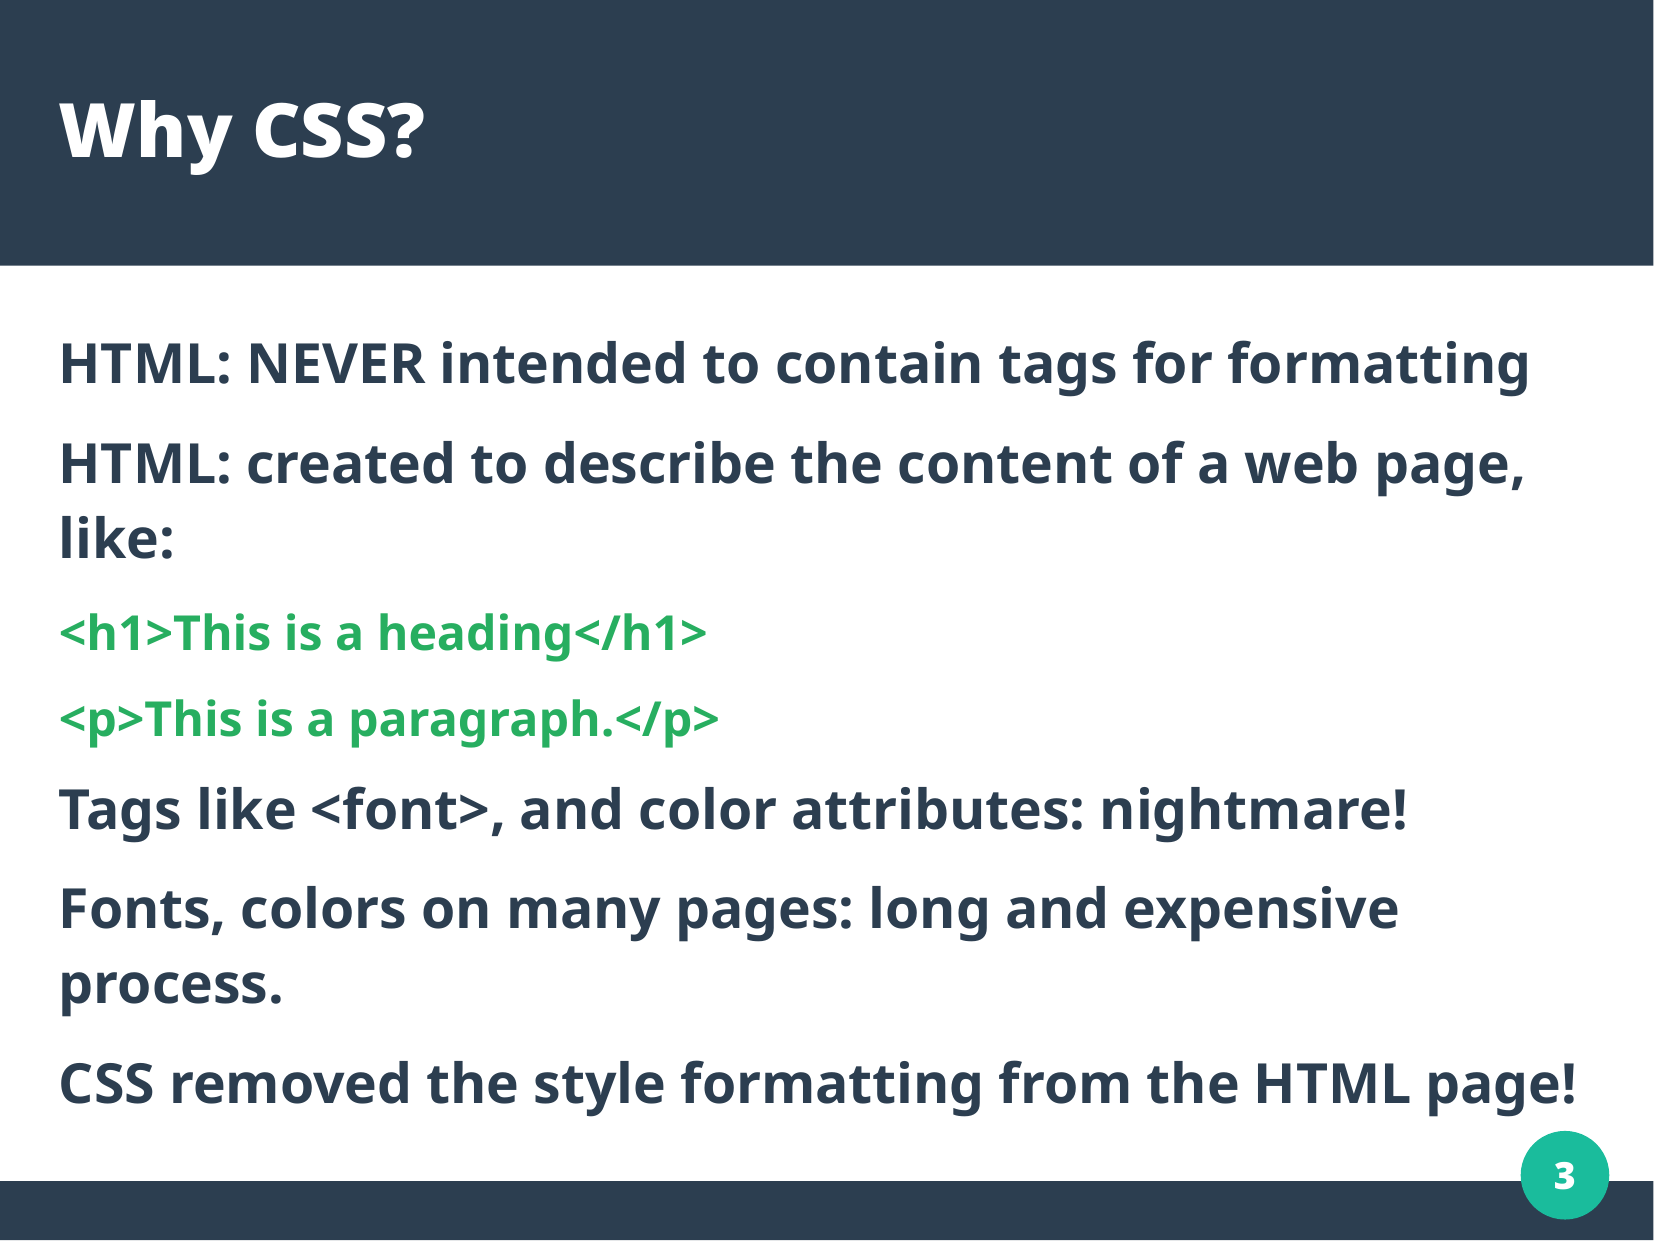

# Why CSS?
HTML: NEVER intended to contain tags for formatting
HTML: created to describe the content of a web page, like:
<h1>This is a heading</h1>
<p>This is a paragraph.</p>
Tags like <font>, and color attributes: nightmare!
Fonts, colors on many pages: long and expensive process.
CSS removed the style formatting from the HTML page!
3